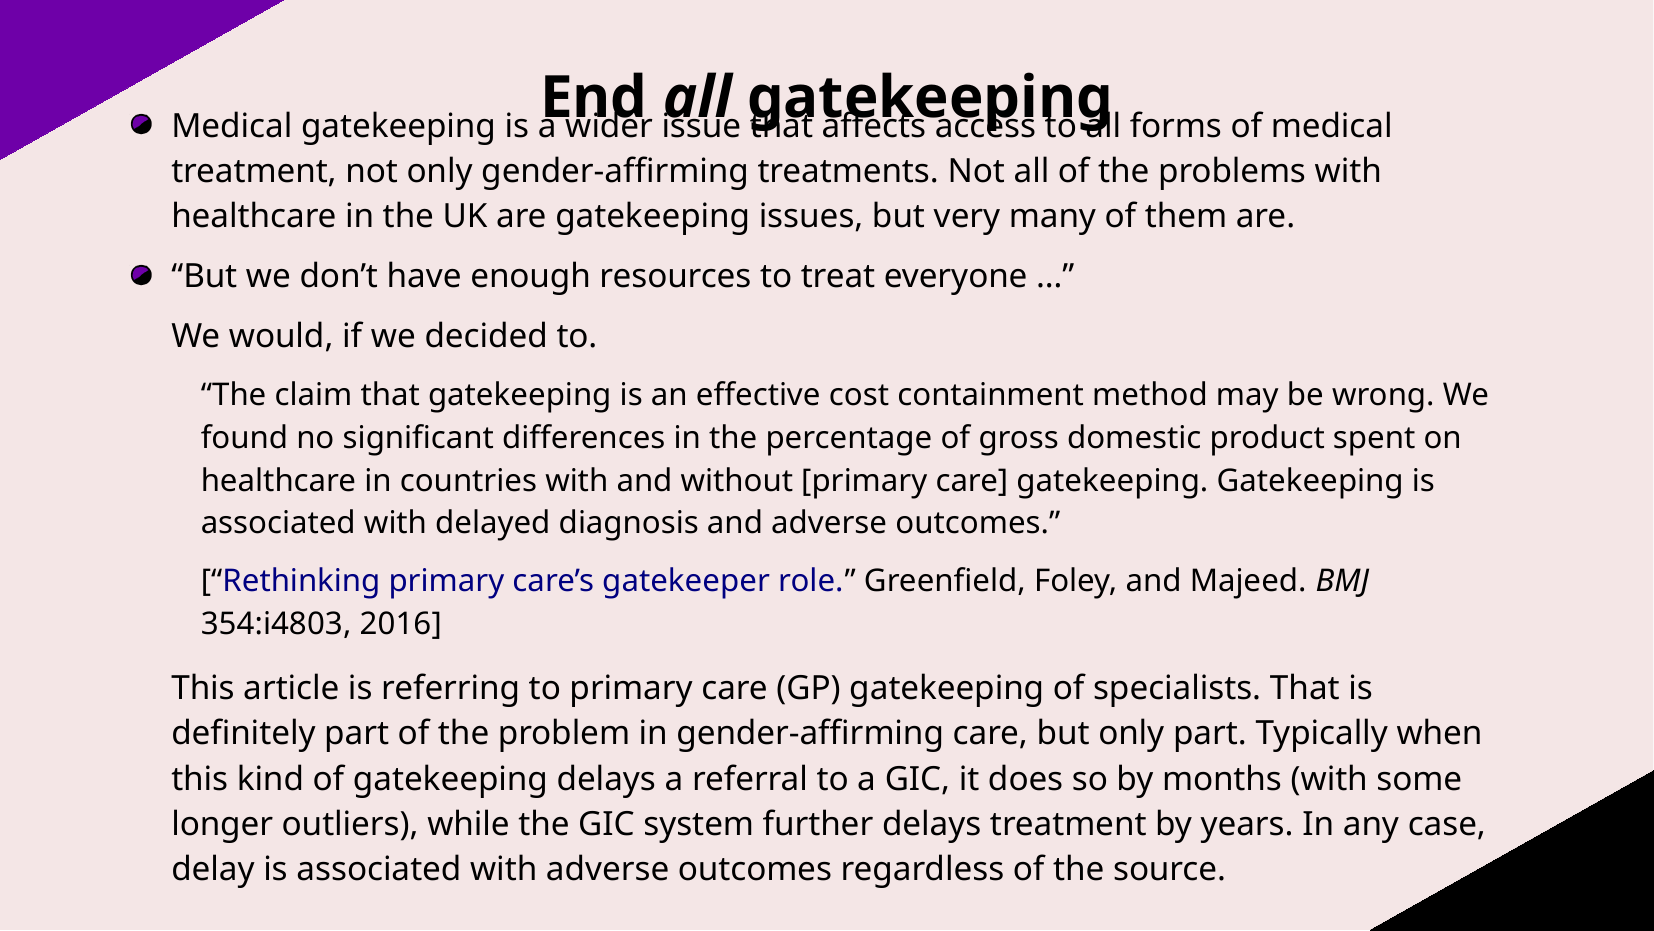

# End all gatekeeping
Medical gatekeeping is a wider issue that affects access to all forms of medical treatment, not only gender-affirming treatments. Not all of the problems with healthcare in the UK are gatekeeping issues, but very many of them are.
“But we don’t have enough resources to treat everyone …”
We would, if we decided to.
“The claim that gatekeeping is an effective cost containment method may be wrong. We found no significant differences in the percentage of gross domestic product spent on healthcare in countries with and without [primary care] gatekeeping. Gatekeeping is associated with delayed diagnosis and adverse outcomes.”
[“Rethinking primary care’s gatekeeper role.” Greenfield, Foley, and Majeed. BMJ 354:i4803, 2016]
This article is referring to primary care (GP) gatekeeping of specialists. That is definitely part of the problem in gender-affirming care, but only part. Typically when this kind of gatekeeping delays a referral to a GIC, it does so by months (with some longer outliers), while the GIC system further delays treatment by years. In any case, delay is associated with adverse outcomes regardless of the source.